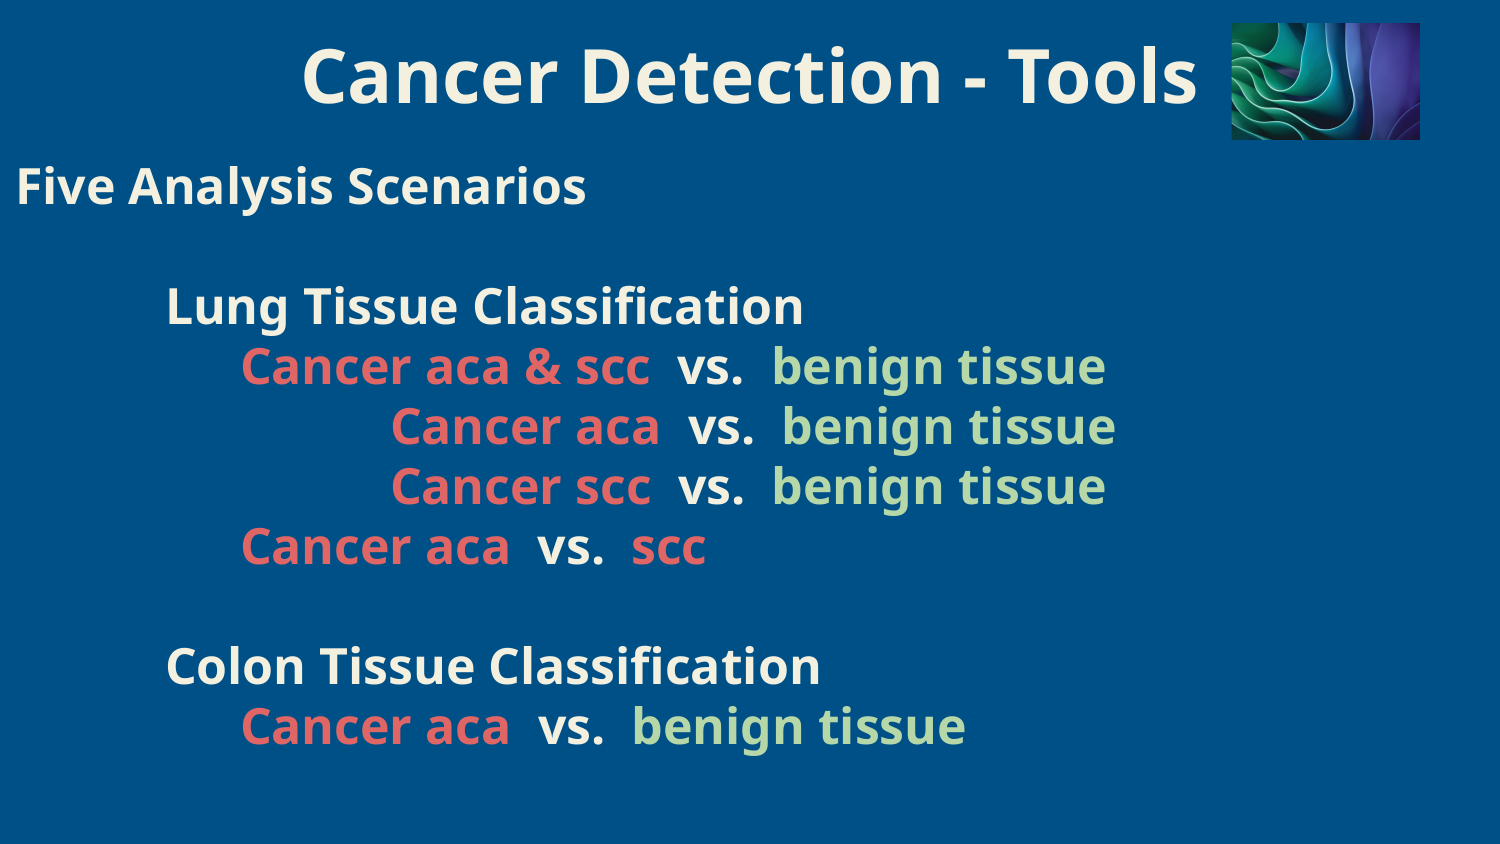

# Cancer Detection - Tools
Five Analysis Scenarios
	Lung Tissue Classification
		Cancer aca & scc vs. benign tissue
				Cancer aca vs. benign tissue
Cancer scc vs. benign tissue
Cancer aca vs. scc
	Colon Tissue Classification
			Cancer aca vs. benign tissue